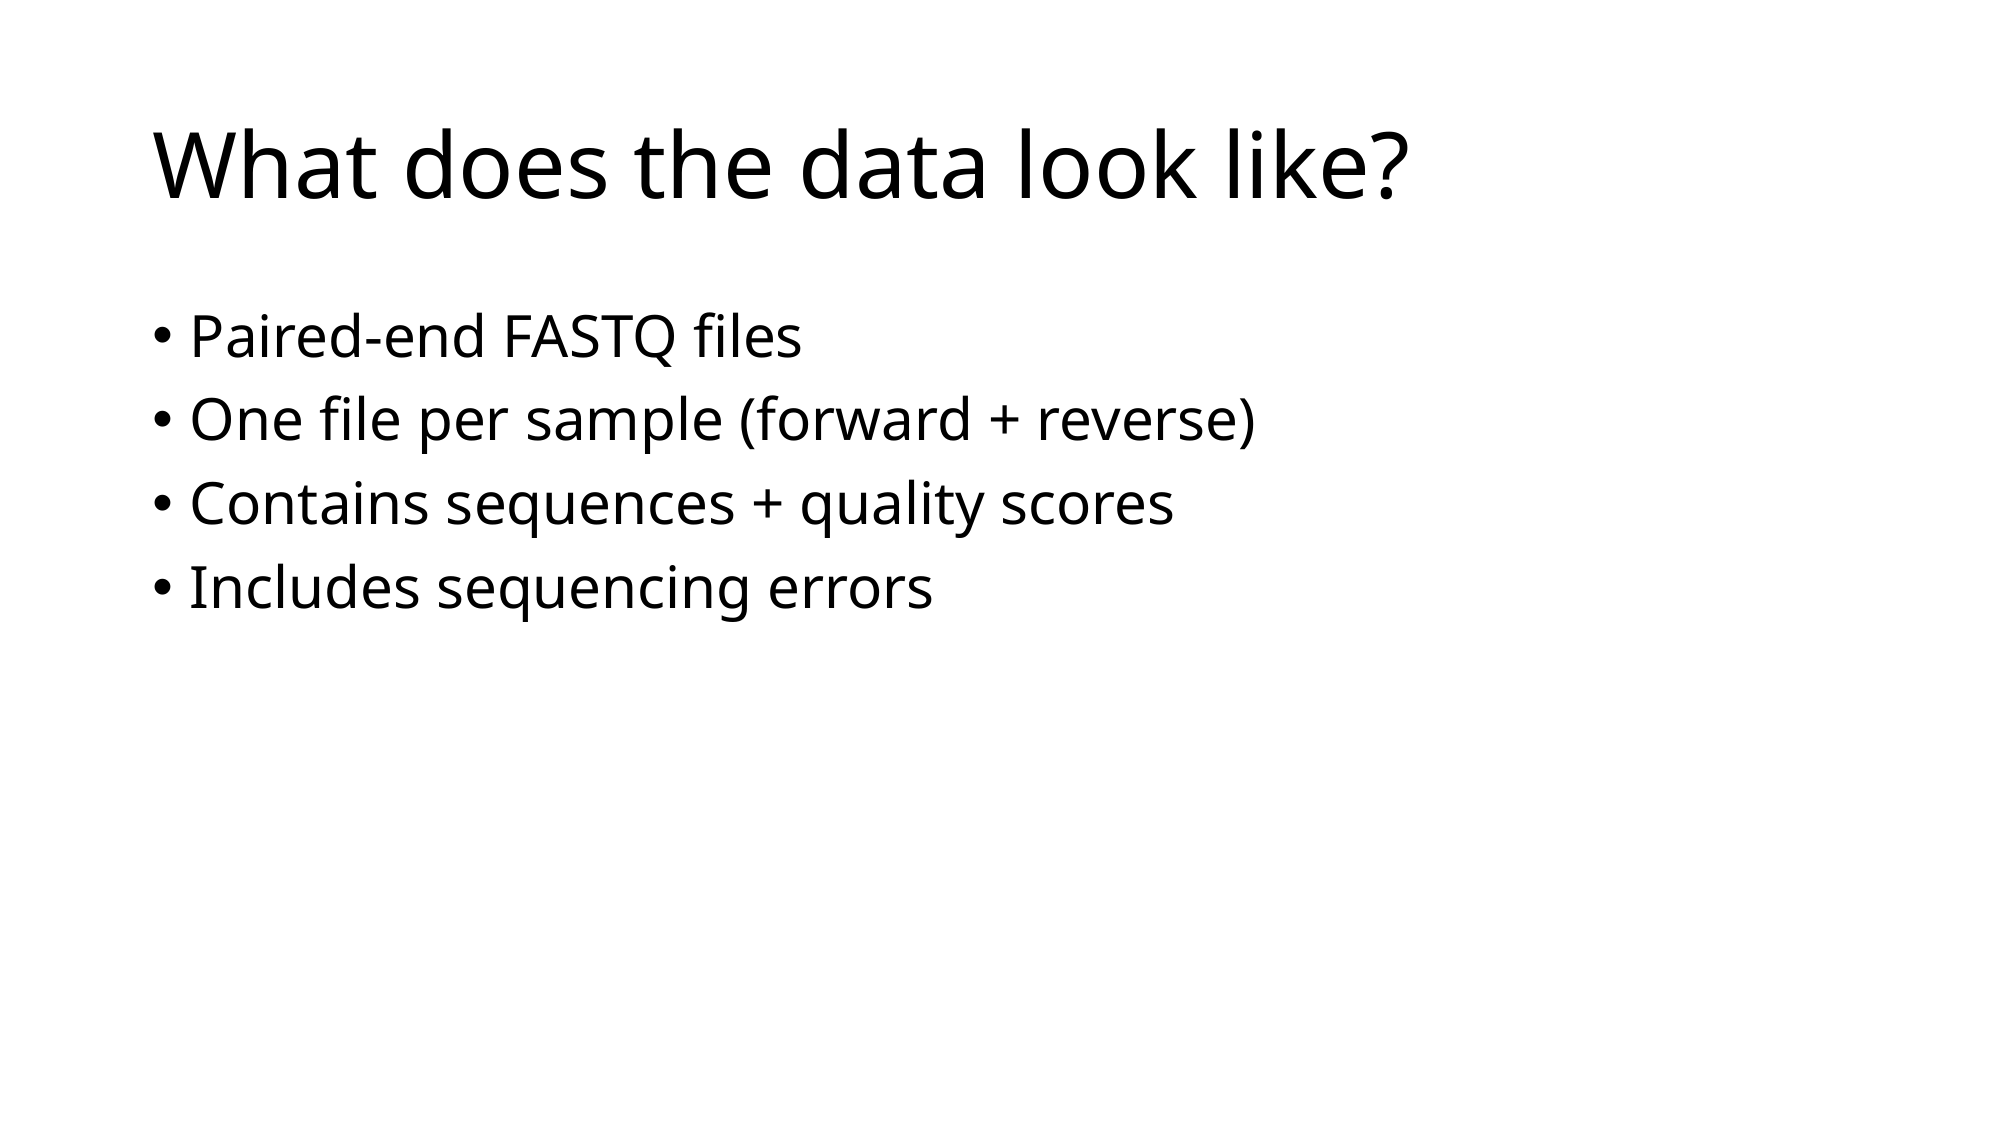

# What does the data look like?
Paired-end FASTQ files
One file per sample (forward + reverse)
Contains sequences + quality scores
Includes sequencing errors